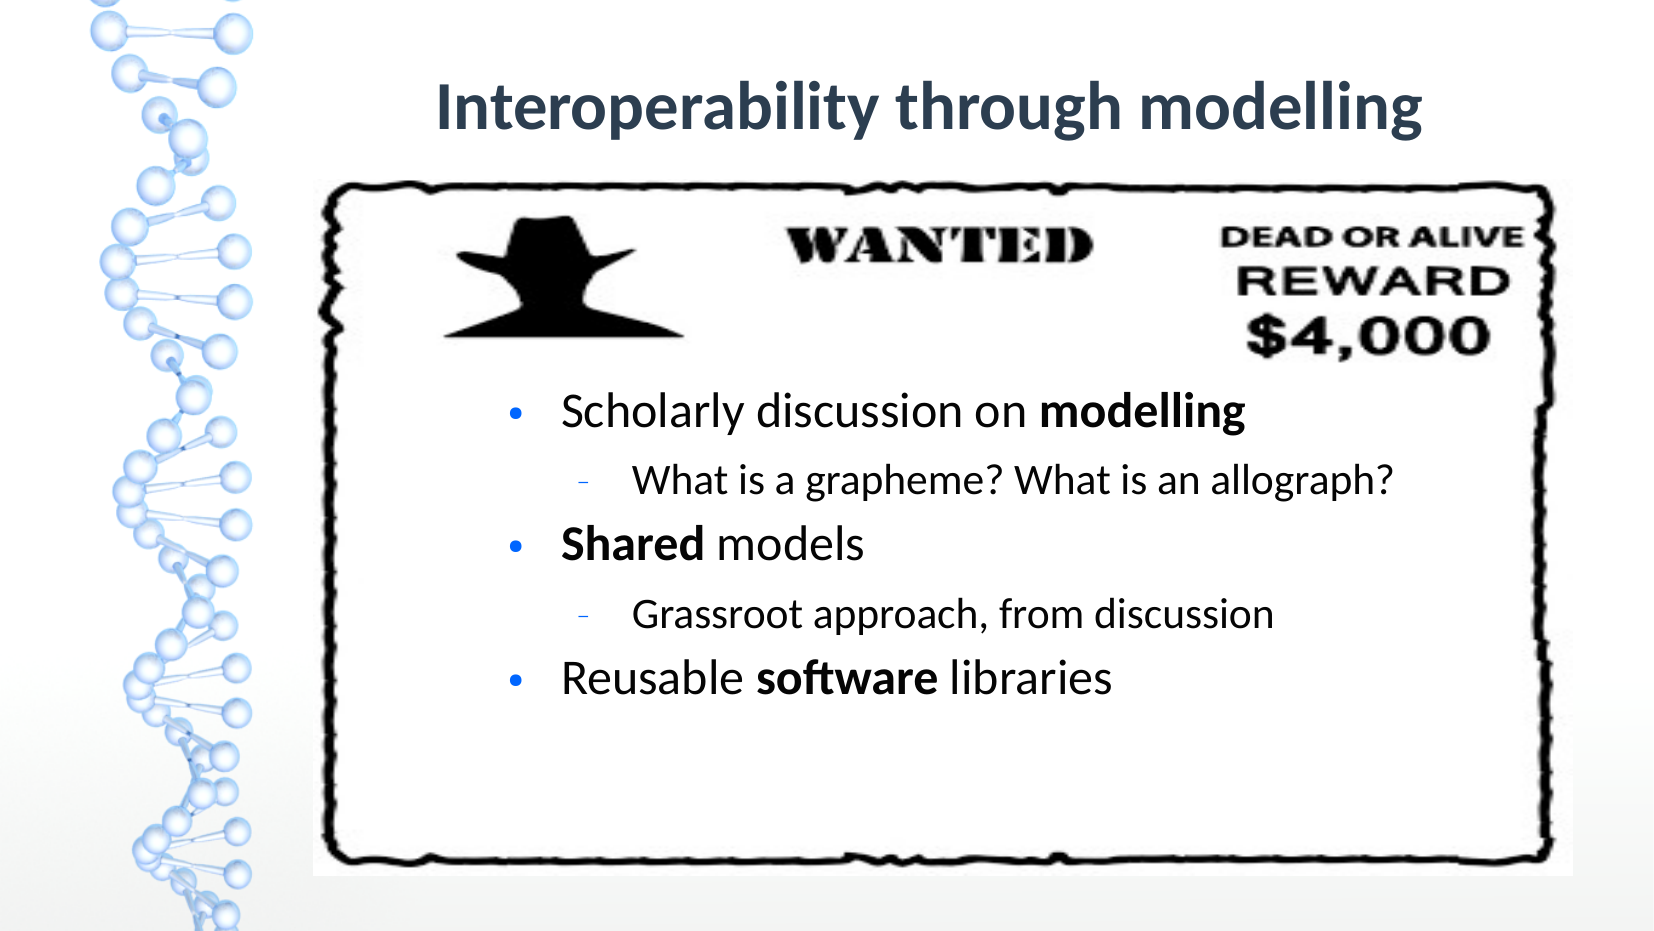

# Interoperability through modelling
Scholarly discussion on modelling
What is a grapheme? What is an allograph?
Shared models
Grassroot approach, from discussion
Reusable software libraries